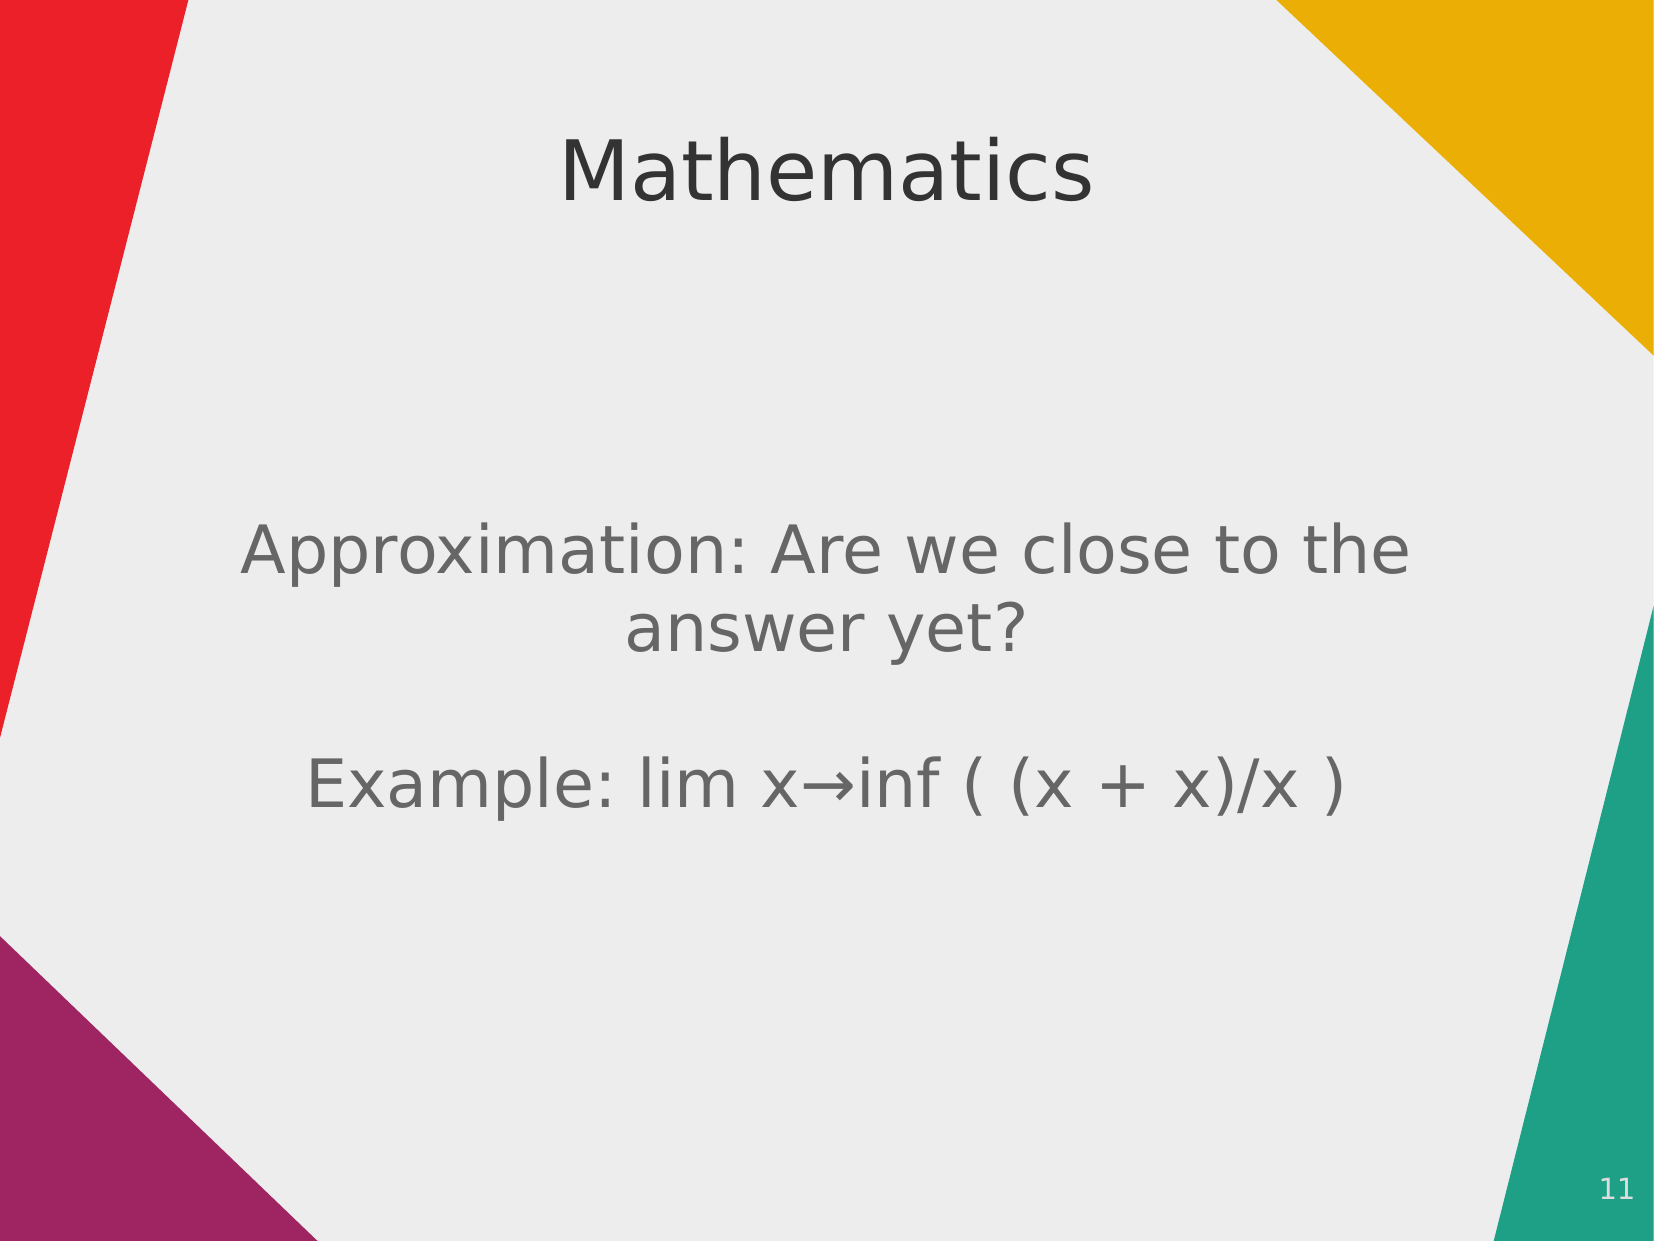

# Mathematics
Approximation: Are we close to the answer yet?
Example: lim x→inf ( (x + x)/x )
11